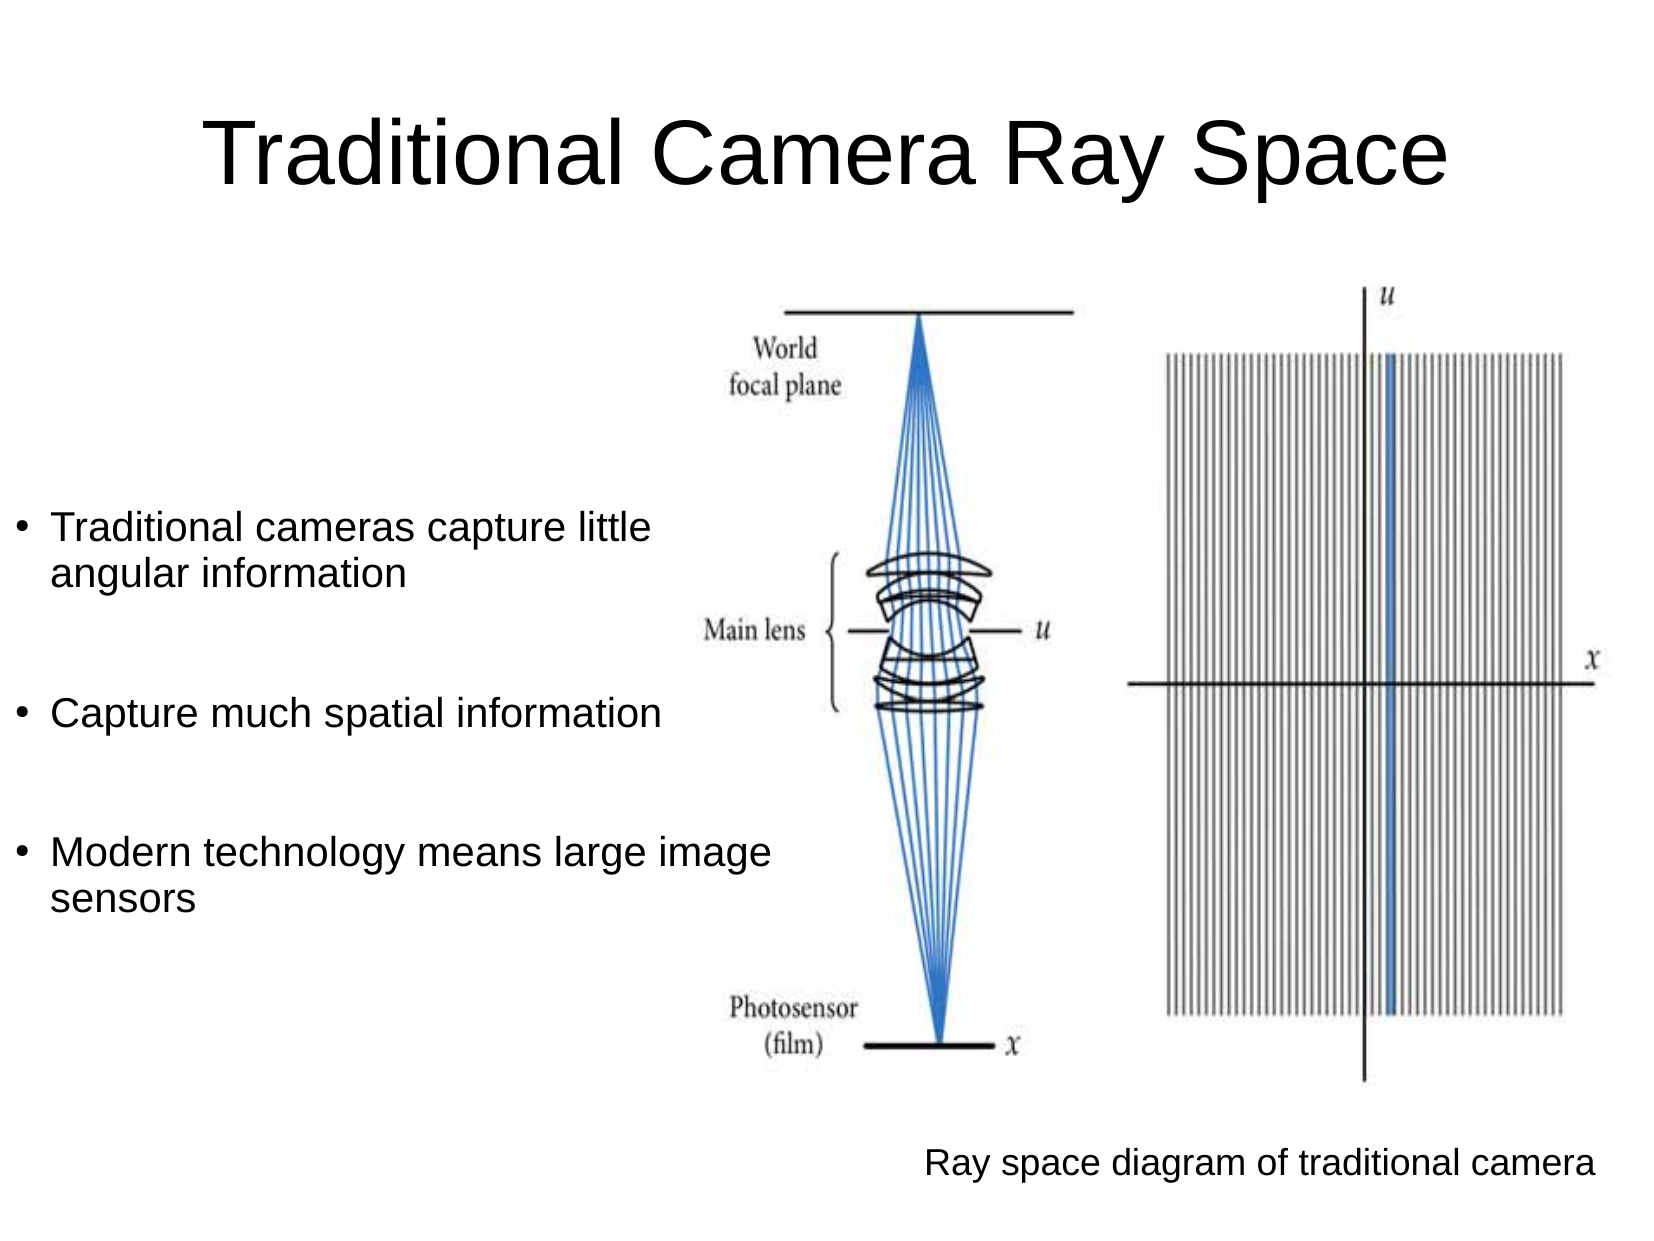

# Traditional Camera Ray Space
Traditional cameras capture little
angular information
Capture much spatial information
Modern technology means large image
sensors
Ray space diagram of traditional camera